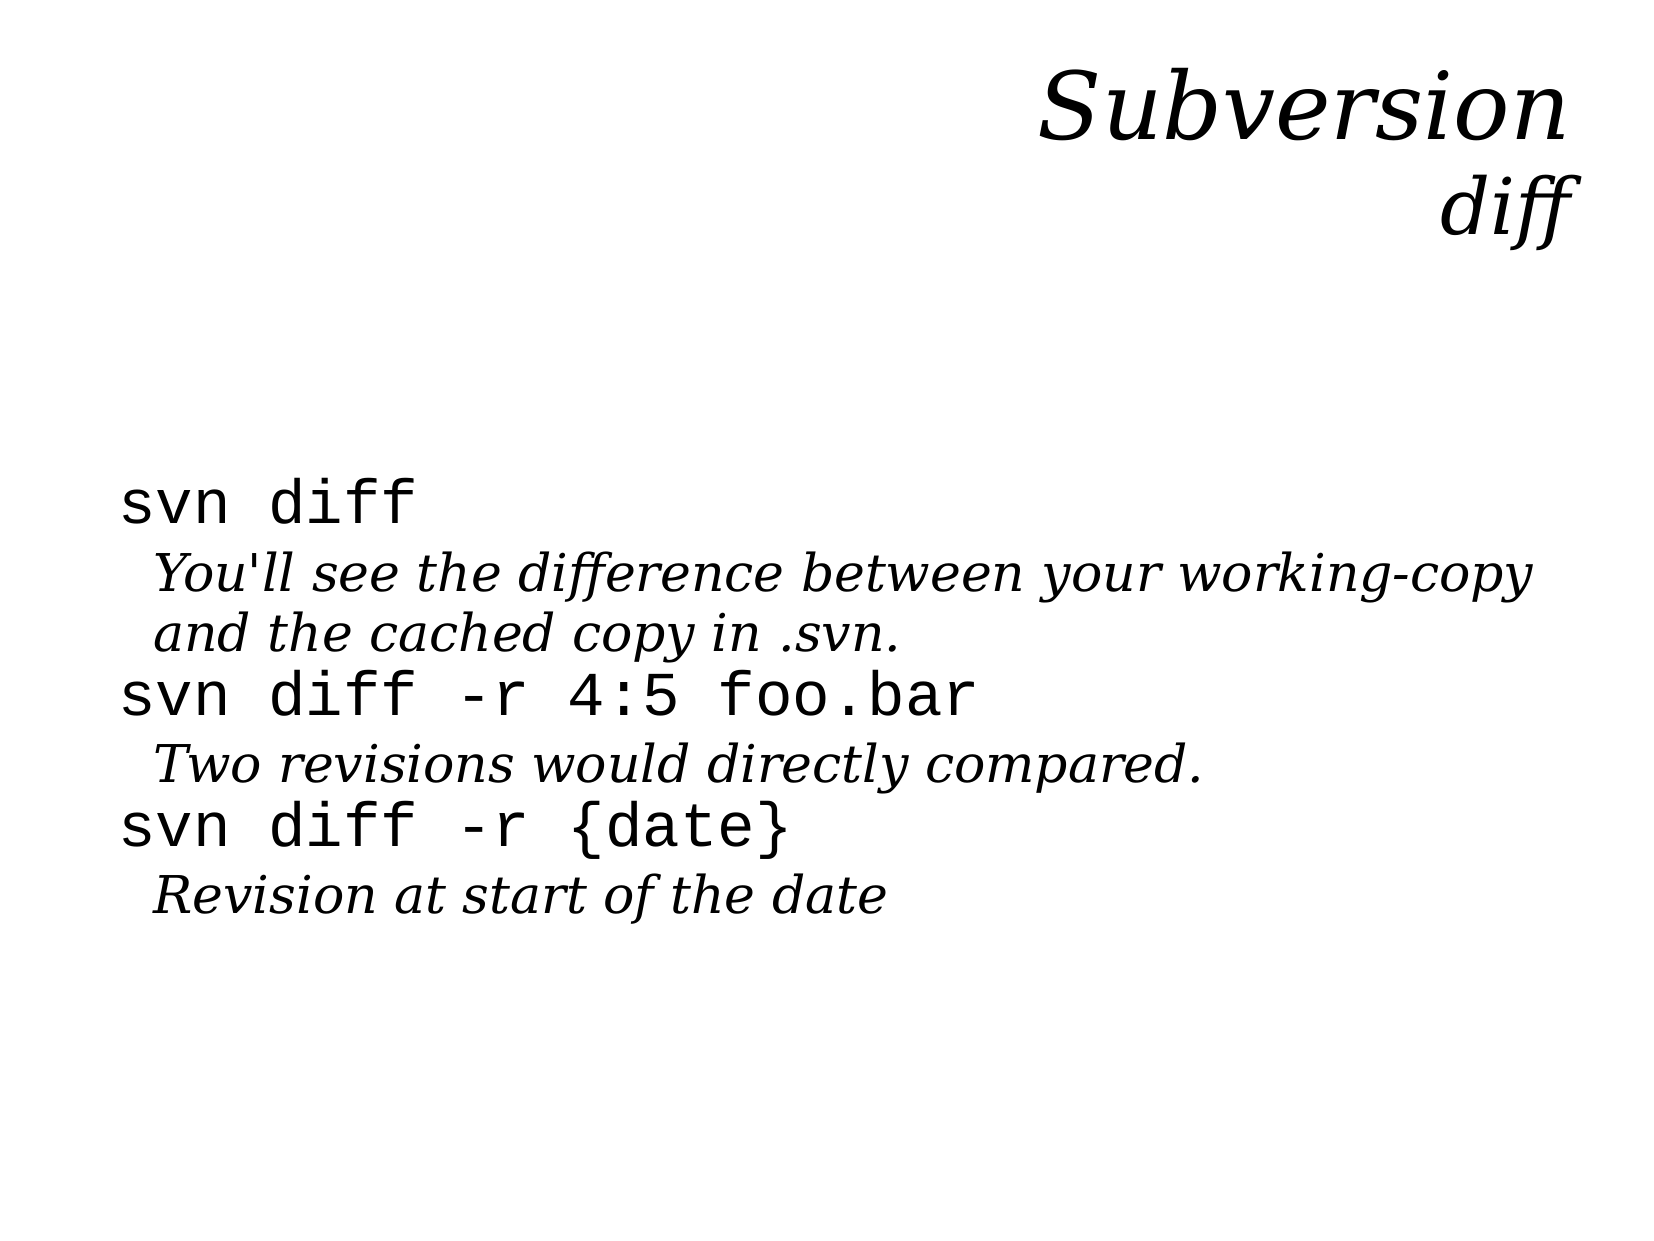

# Subversion diff
svn diff
You'll see the difference between your working-copy and the cached copy in .svn.
svn diff -r 4:5 foo.bar
Two revisions would directly compared.
svn diff -r {date}
Revision at start of the date